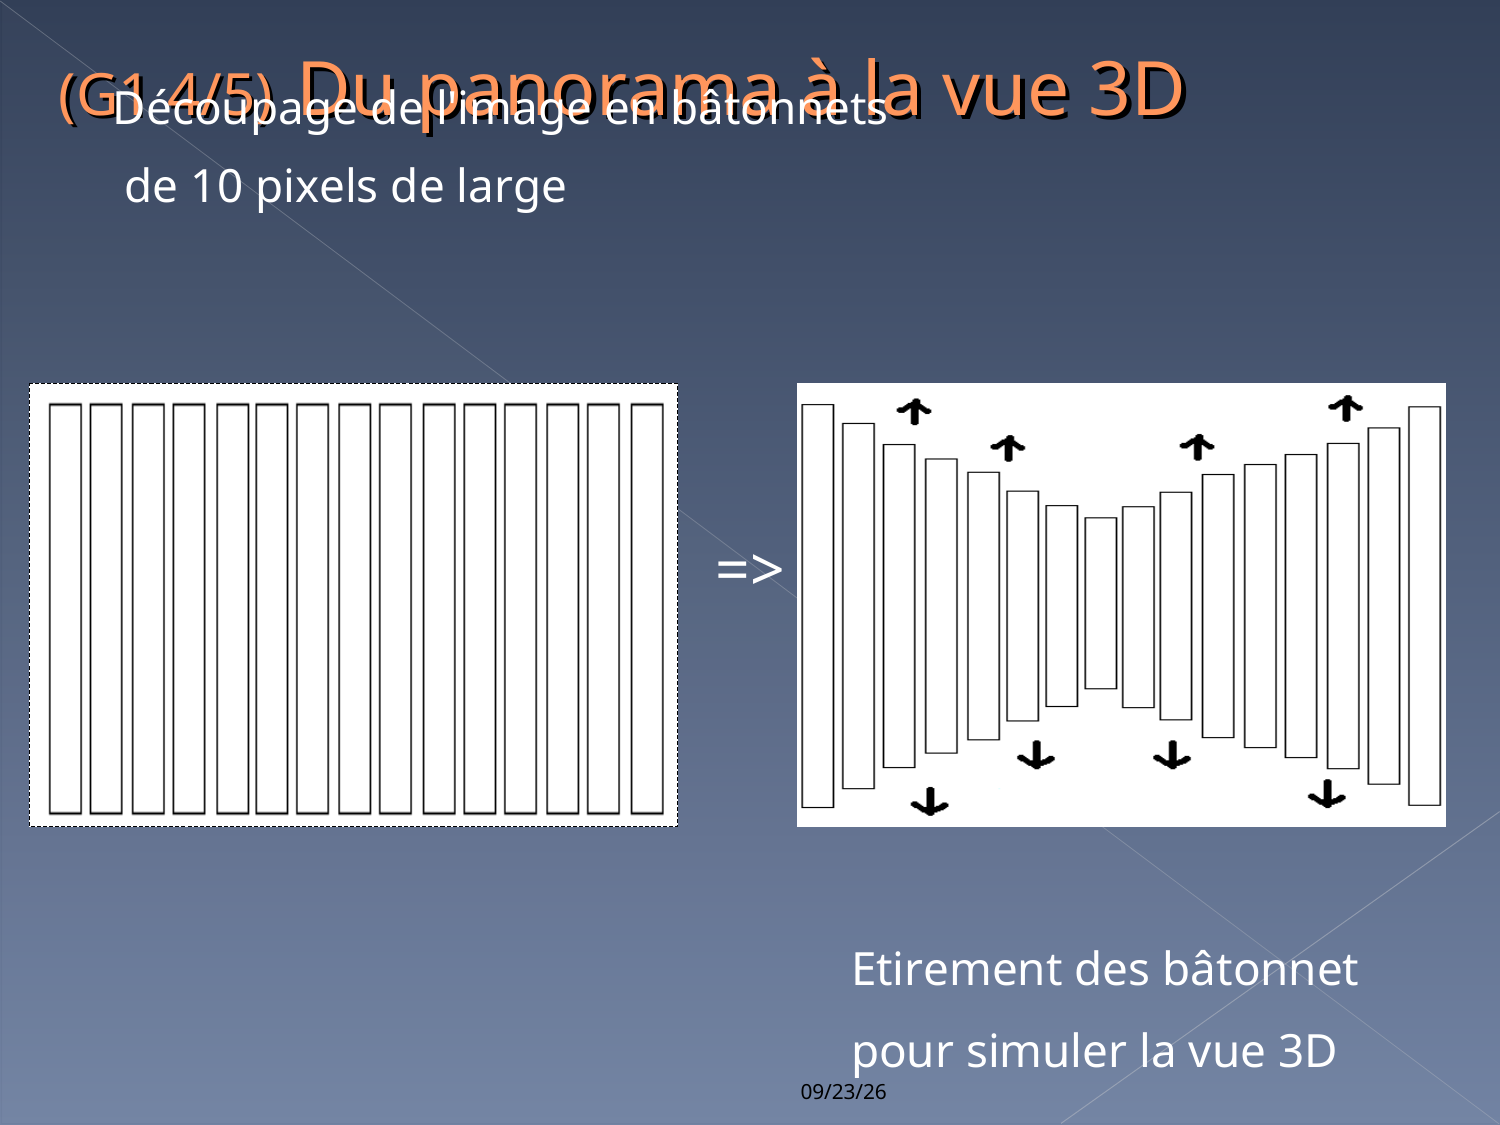

# (G1 4/5) Du panorama à la vue 3D
Découpage de l'image en bâtonnets
 de 10 pixels de large
=>
										Etirement des bâtonnet
										pour simuler la vue 3D